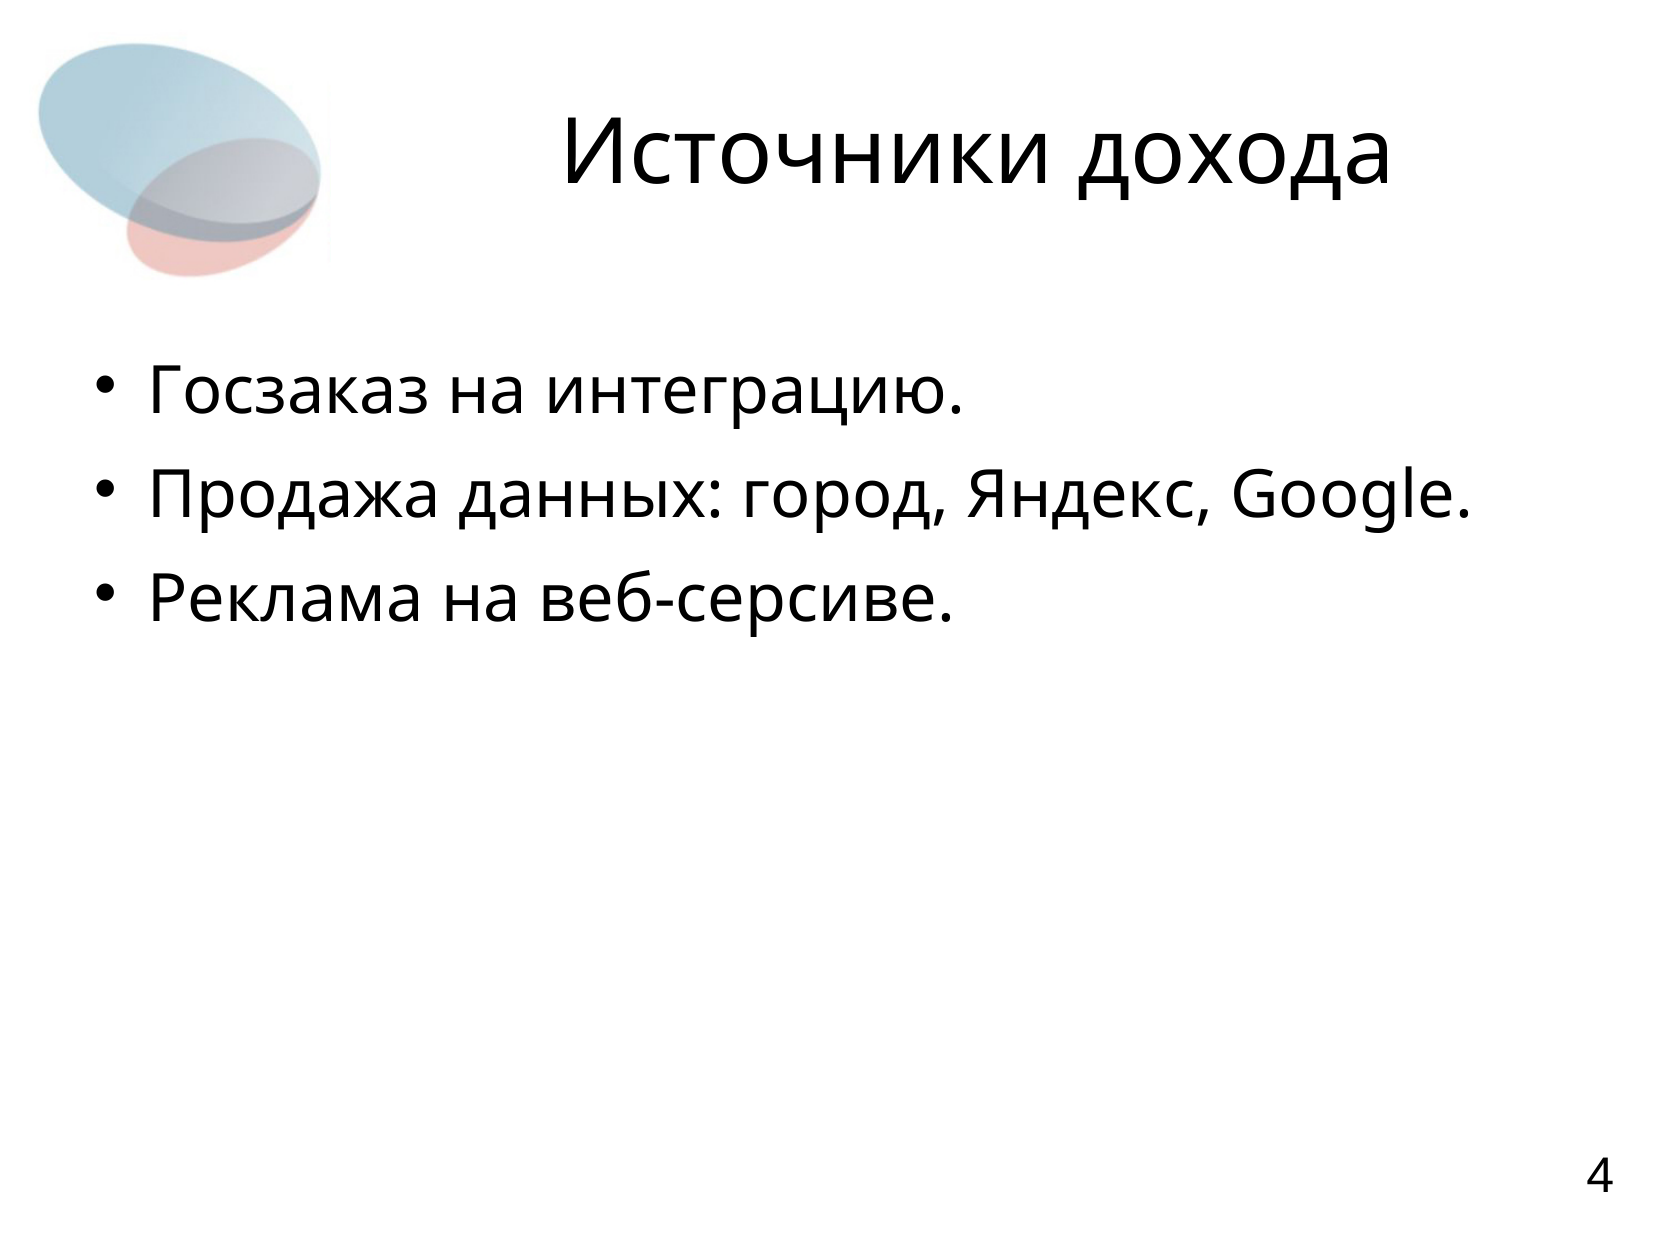

Источники дохода
Госзаказ на интеграцию.
Продажа данных: город, Яндекс, Google.
Реклама на веб-серсиве.
4